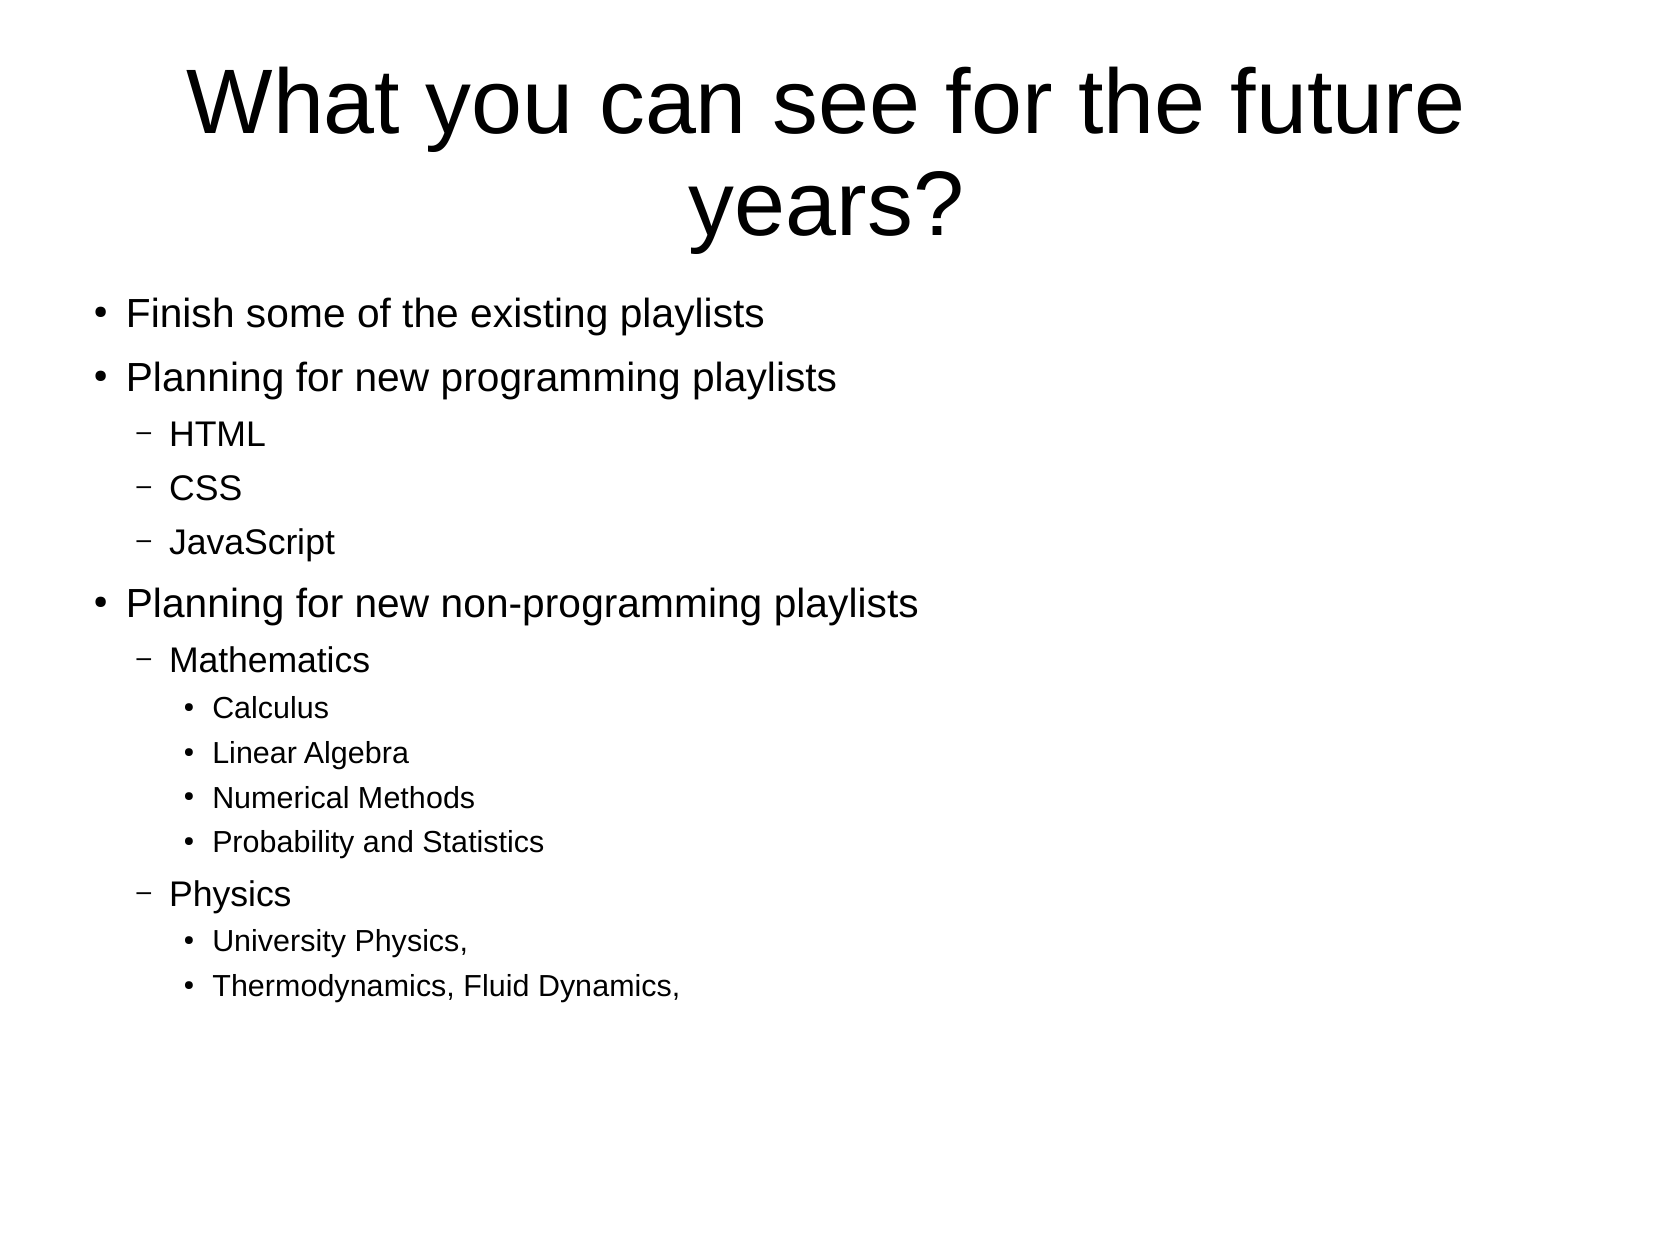

# What you can see for the future years?
Finish some of the existing playlists
Planning for new programming playlists
HTML
CSS
JavaScript
Planning for new non-programming playlists
Mathematics
Calculus
Linear Algebra
Numerical Methods
Probability and Statistics
Physics
University Physics,
Thermodynamics, Fluid Dynamics,